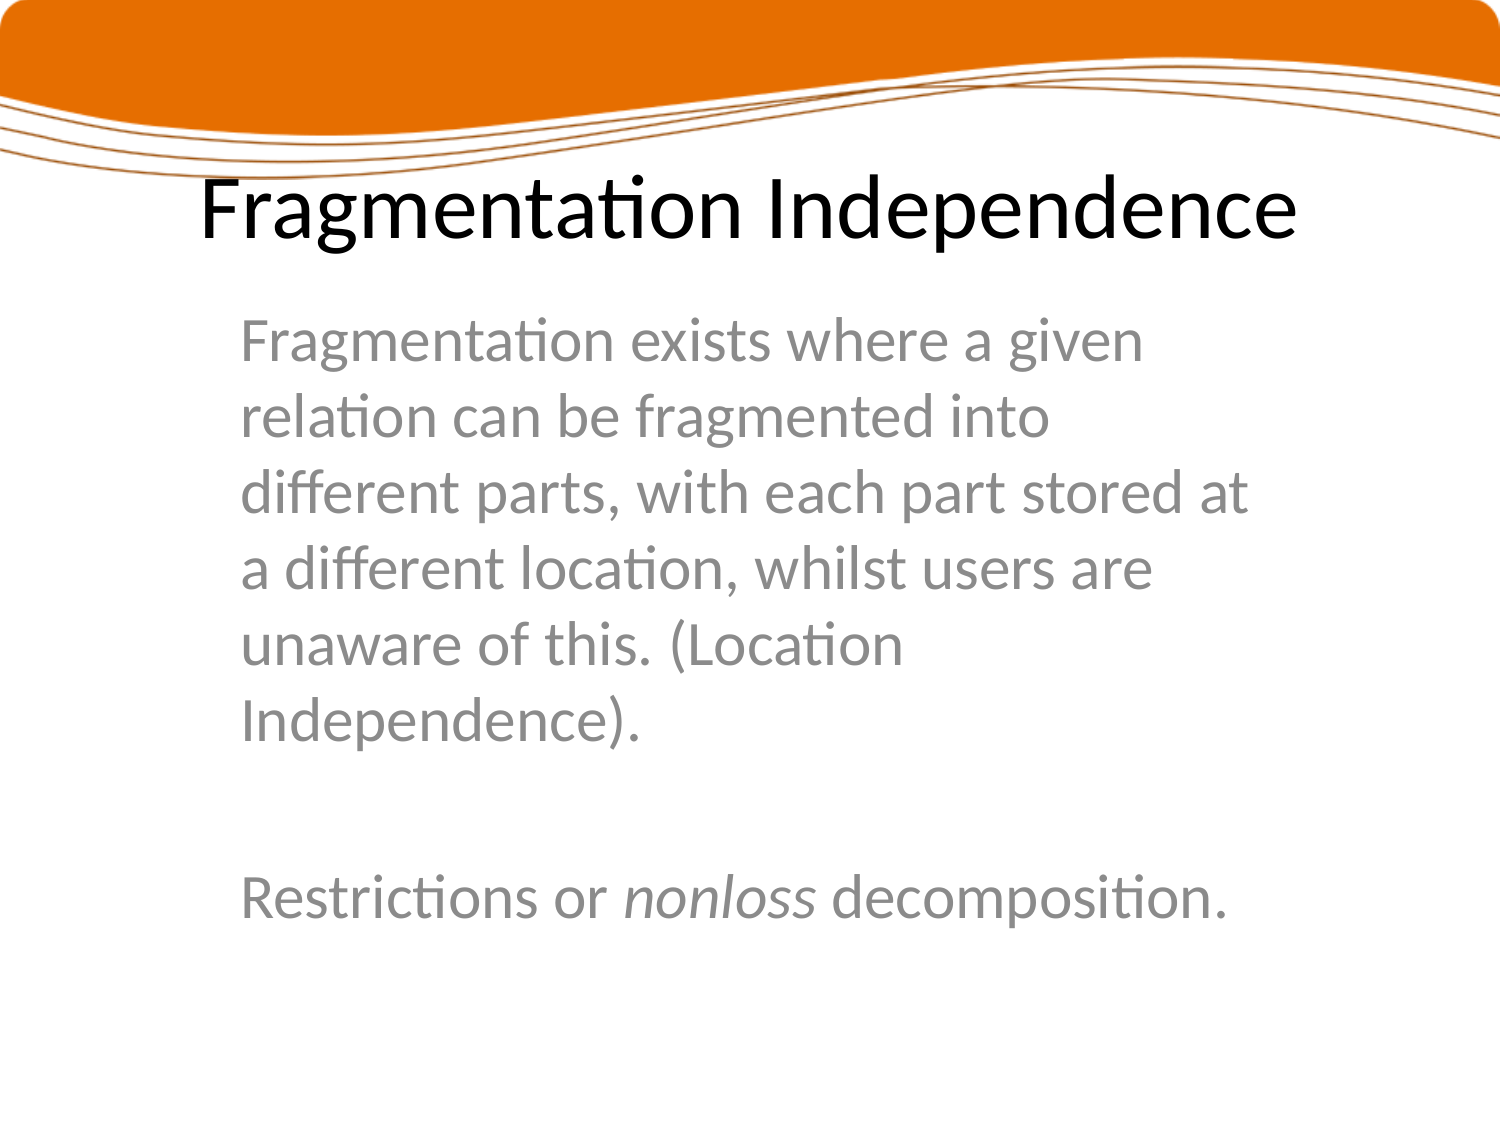

Fragmentation Independence
# Fragmentation exists where a given relation can be fragmented into different parts, with each part stored at a different location, whilst users are unaware of this. (Location Independence).
Restrictions or nonloss decomposition.